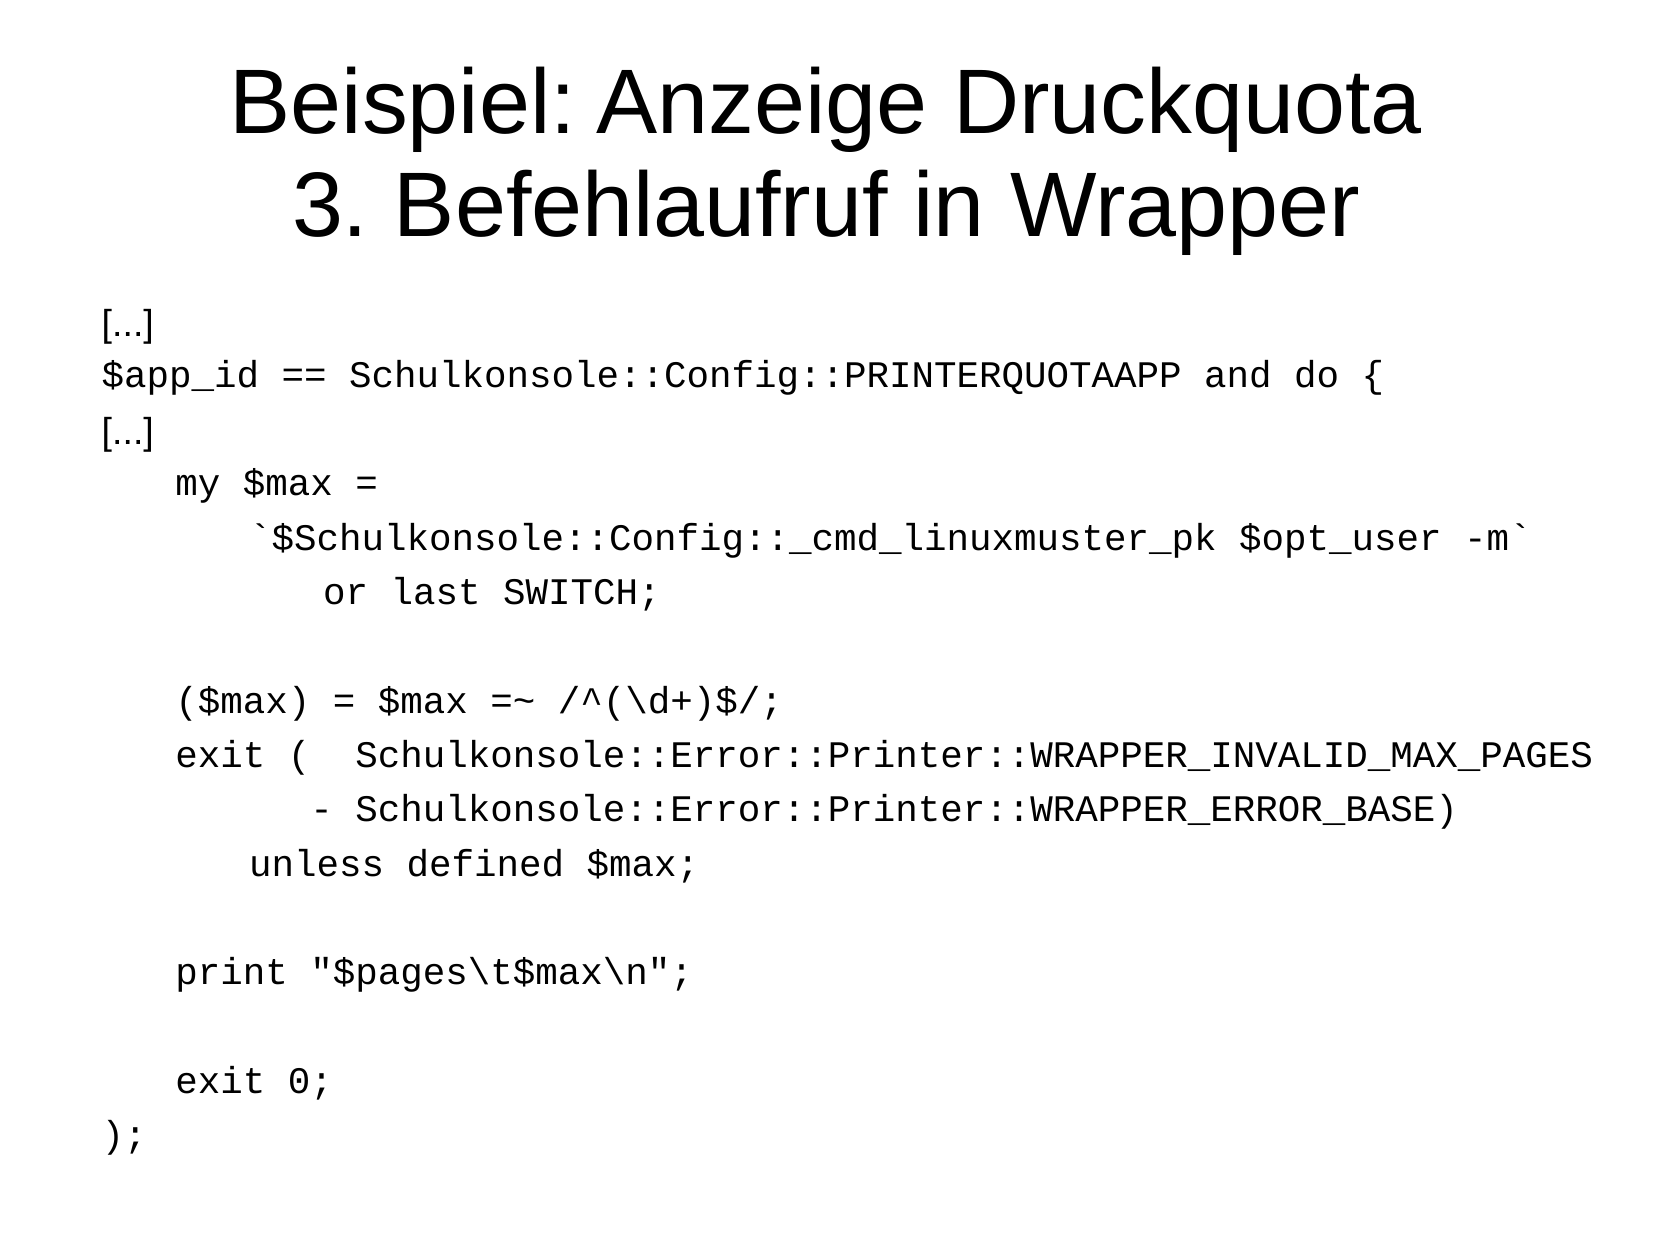

# Beispiel: Anzeige Druckquota 3. Befehlaufruf in Wrapper
[...]
$app_id == Schulkonsole::Config::PRINTERQUOTAAPP and do {
[...]
	my $max =
		`$Schulkonsole::Config::_cmd_linuxmuster_pk $opt_user -m`
			or last SWITCH;
	($max) = $max =~ /^(\d+)$/;
	exit ( Schulkonsole::Error::Printer::WRAPPER_INVALID_MAX_PAGES
	 - Schulkonsole::Error::Printer::WRAPPER_ERROR_BASE)
		unless defined $max;
	print "$pages\t$max\n";
	exit 0;
);